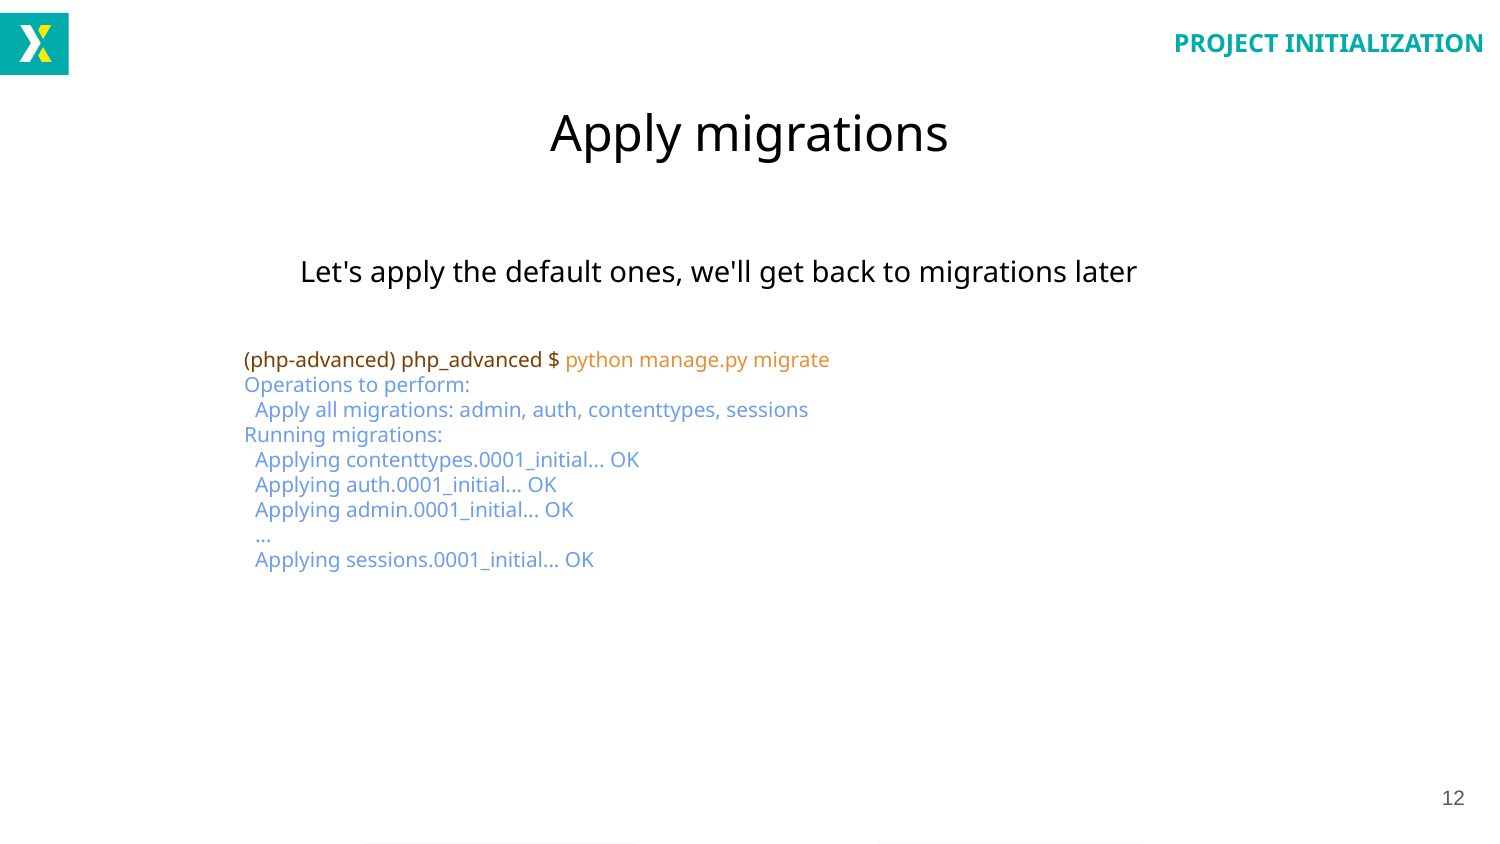

Apply migrations
Let's apply the default ones, we'll get back to migrations later
(php-advanced) php_advanced $ python manage.py migrate
Operations to perform:
 Apply all migrations: admin, auth, contenttypes, sessions
Running migrations:
 Applying contenttypes.0001_initial... OK
 Applying auth.0001_initial... OK
 Applying admin.0001_initial... OK
 …
 Applying sessions.0001_initial... OK